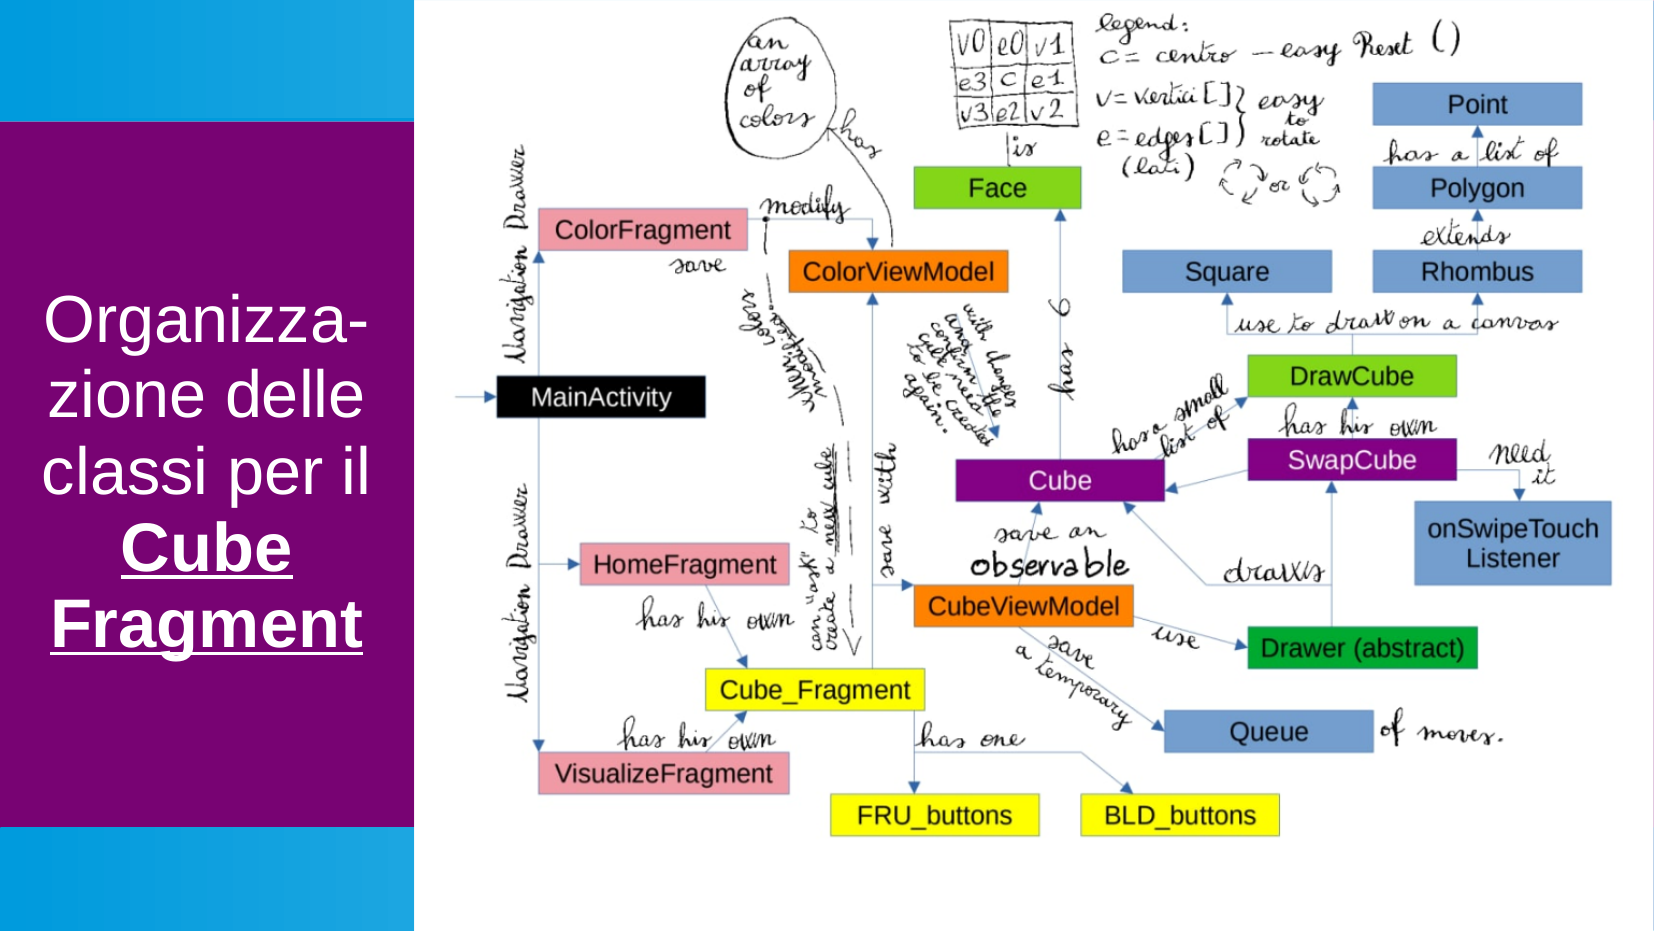

# Organizza-zione delle classi per il Cube Fragment
4